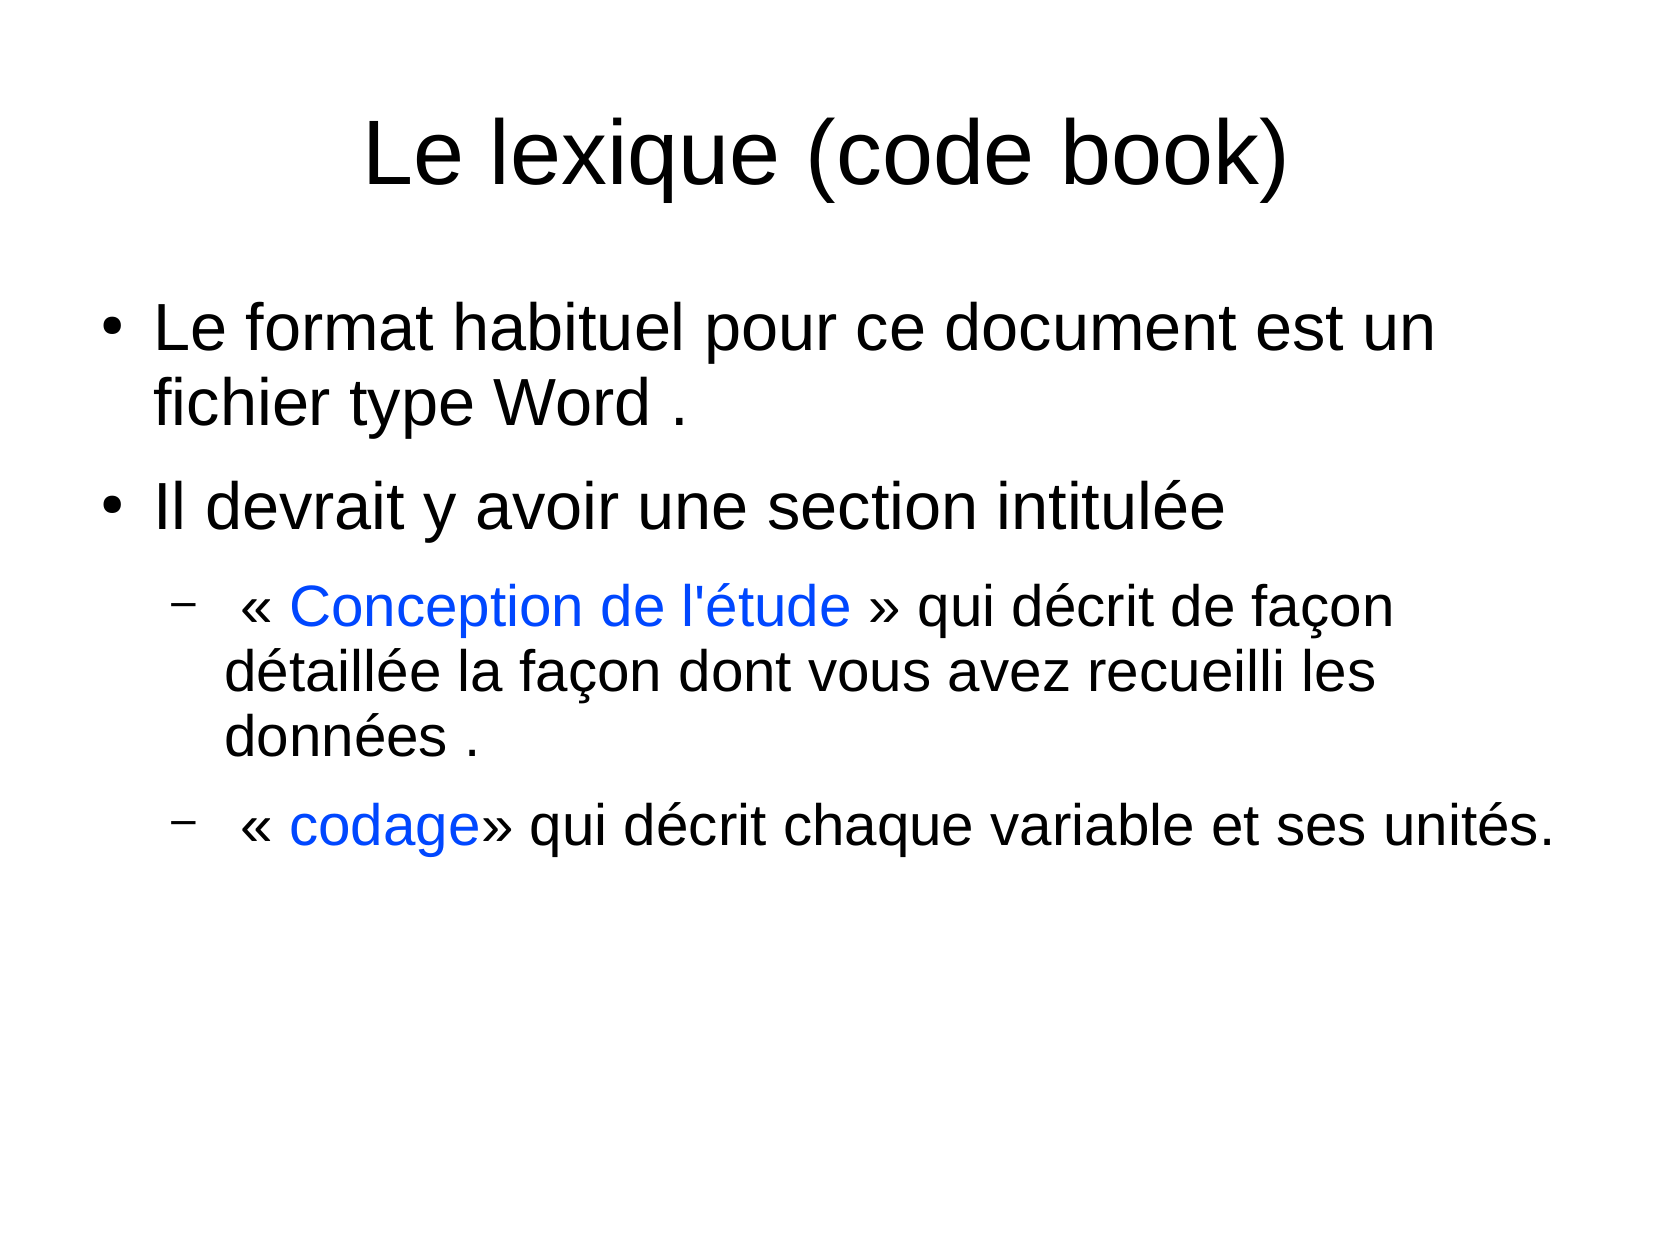

# Le lexique (code book)
Le format habituel pour ce document est un fichier type Word .
Il devrait y avoir une section intitulée
 « Conception de l'étude » qui décrit de façon détaillée la façon dont vous avez recueilli les données .
 « codage» qui décrit chaque variable et ses unités.